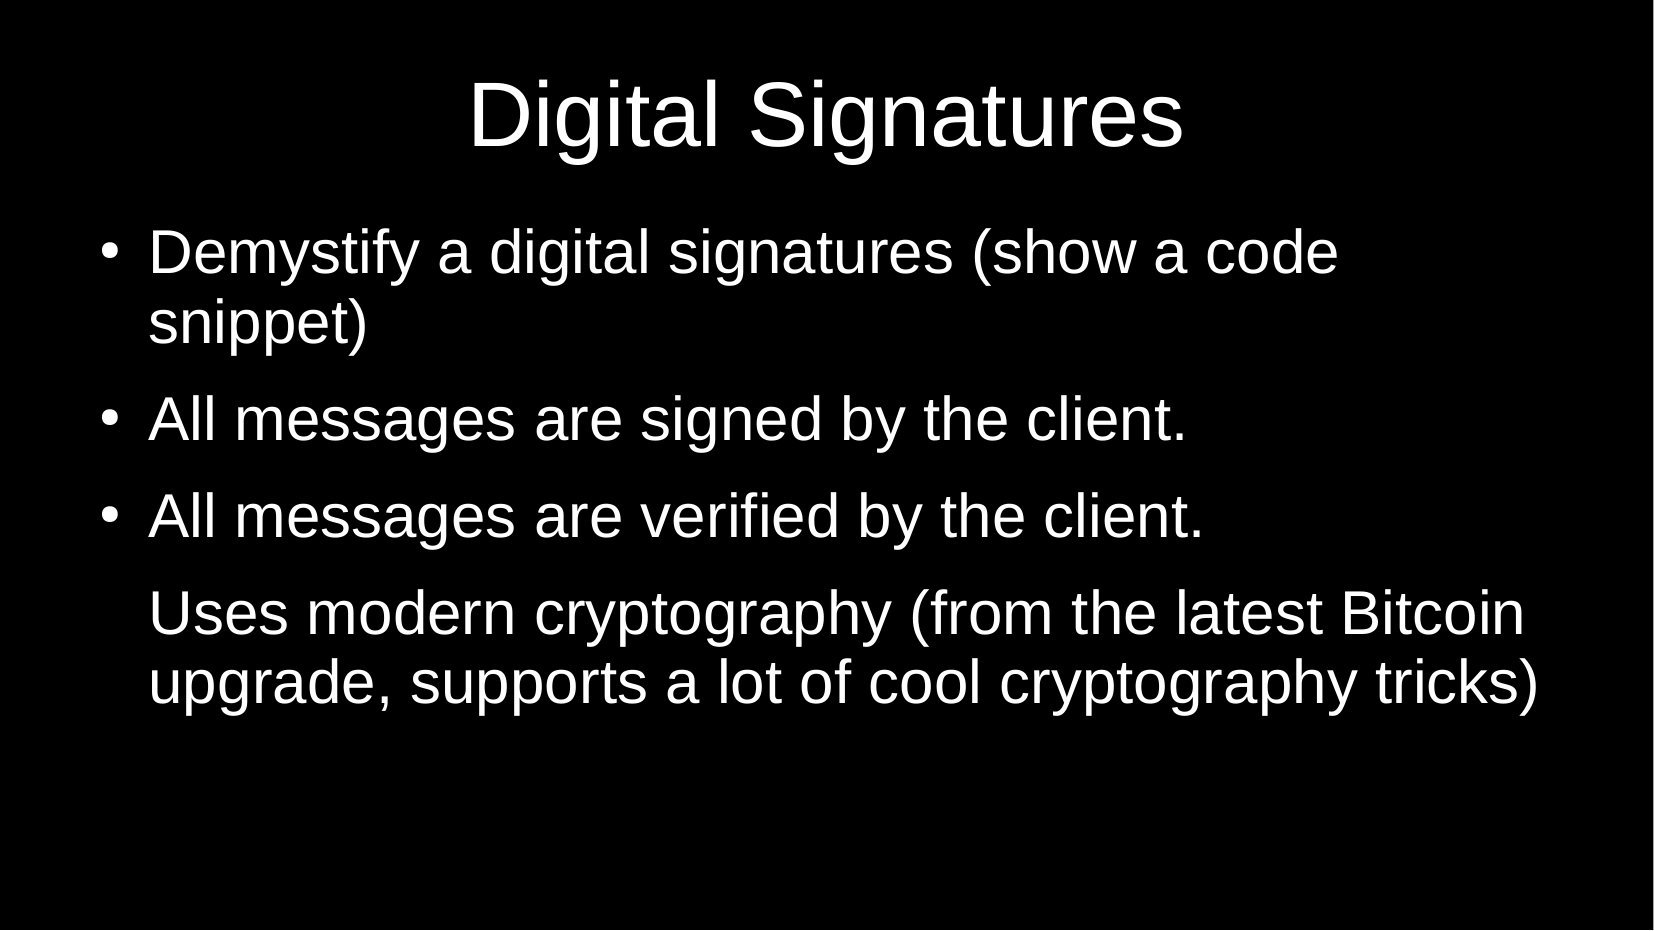

# Digital Signatures
Demystify a digital signatures (show a code snippet)
All messages are signed by the client.
All messages are verified by the client.
Uses modern cryptography (from the latest Bitcoin upgrade, supports a lot of cool cryptography tricks)